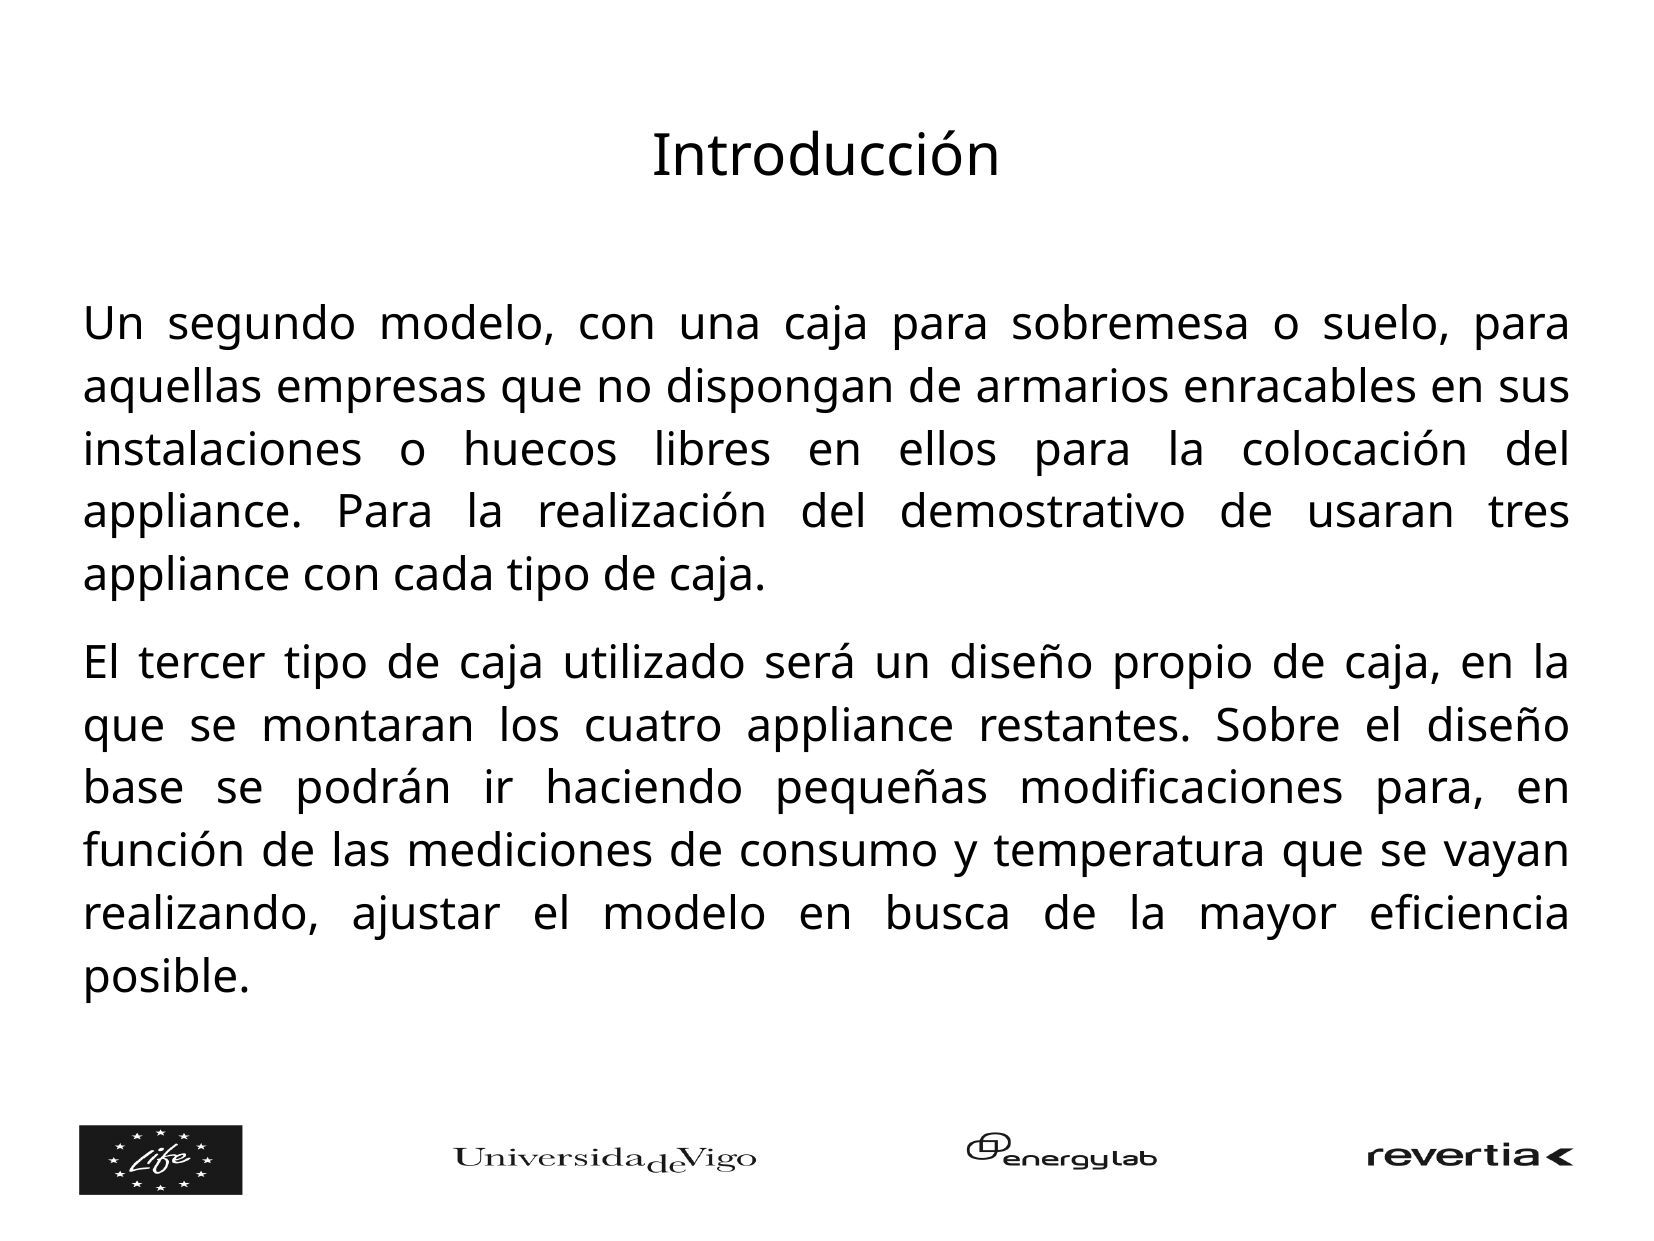

# Introducción
Un segundo modelo, con una caja para sobremesa o suelo, para aquellas empresas que no dispongan de armarios enracables en sus instalaciones o huecos libres en ellos para la colocación del appliance. Para la realización del demostrativo de usaran tres appliance con cada tipo de caja.
El tercer tipo de caja utilizado será un diseño propio de caja, en la que se montaran los cuatro appliance restantes. Sobre el diseño base se podrán ir haciendo pequeñas modificaciones para, en función de las mediciones de consumo y temperatura que se vayan realizando, ajustar el modelo en busca de la mayor eficiencia posible.